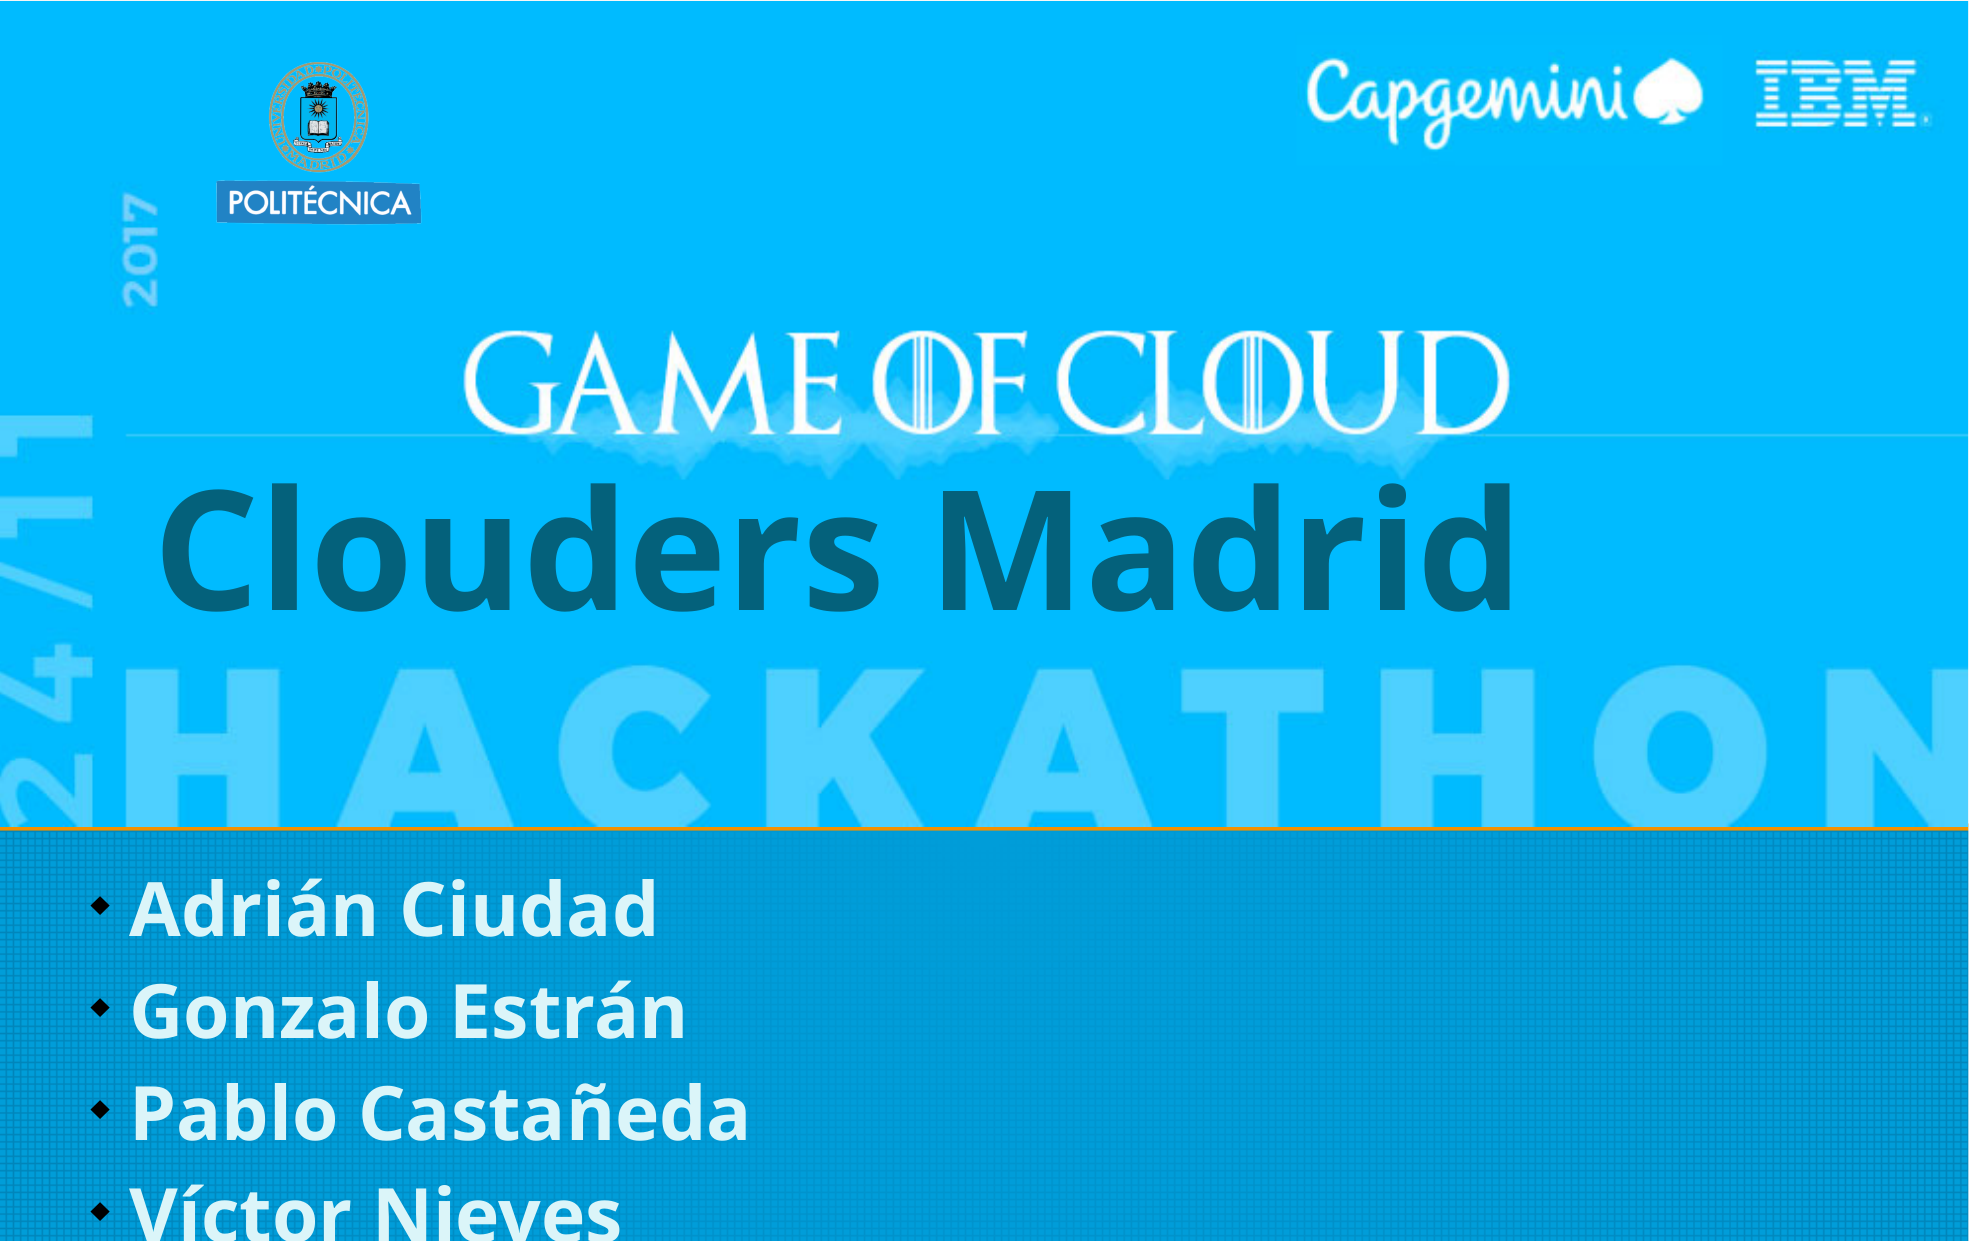

# Clouders Madrid
 Adrián Ciudad
 Gonzalo Estrán
 Pablo Castañeda
 Víctor Nieves